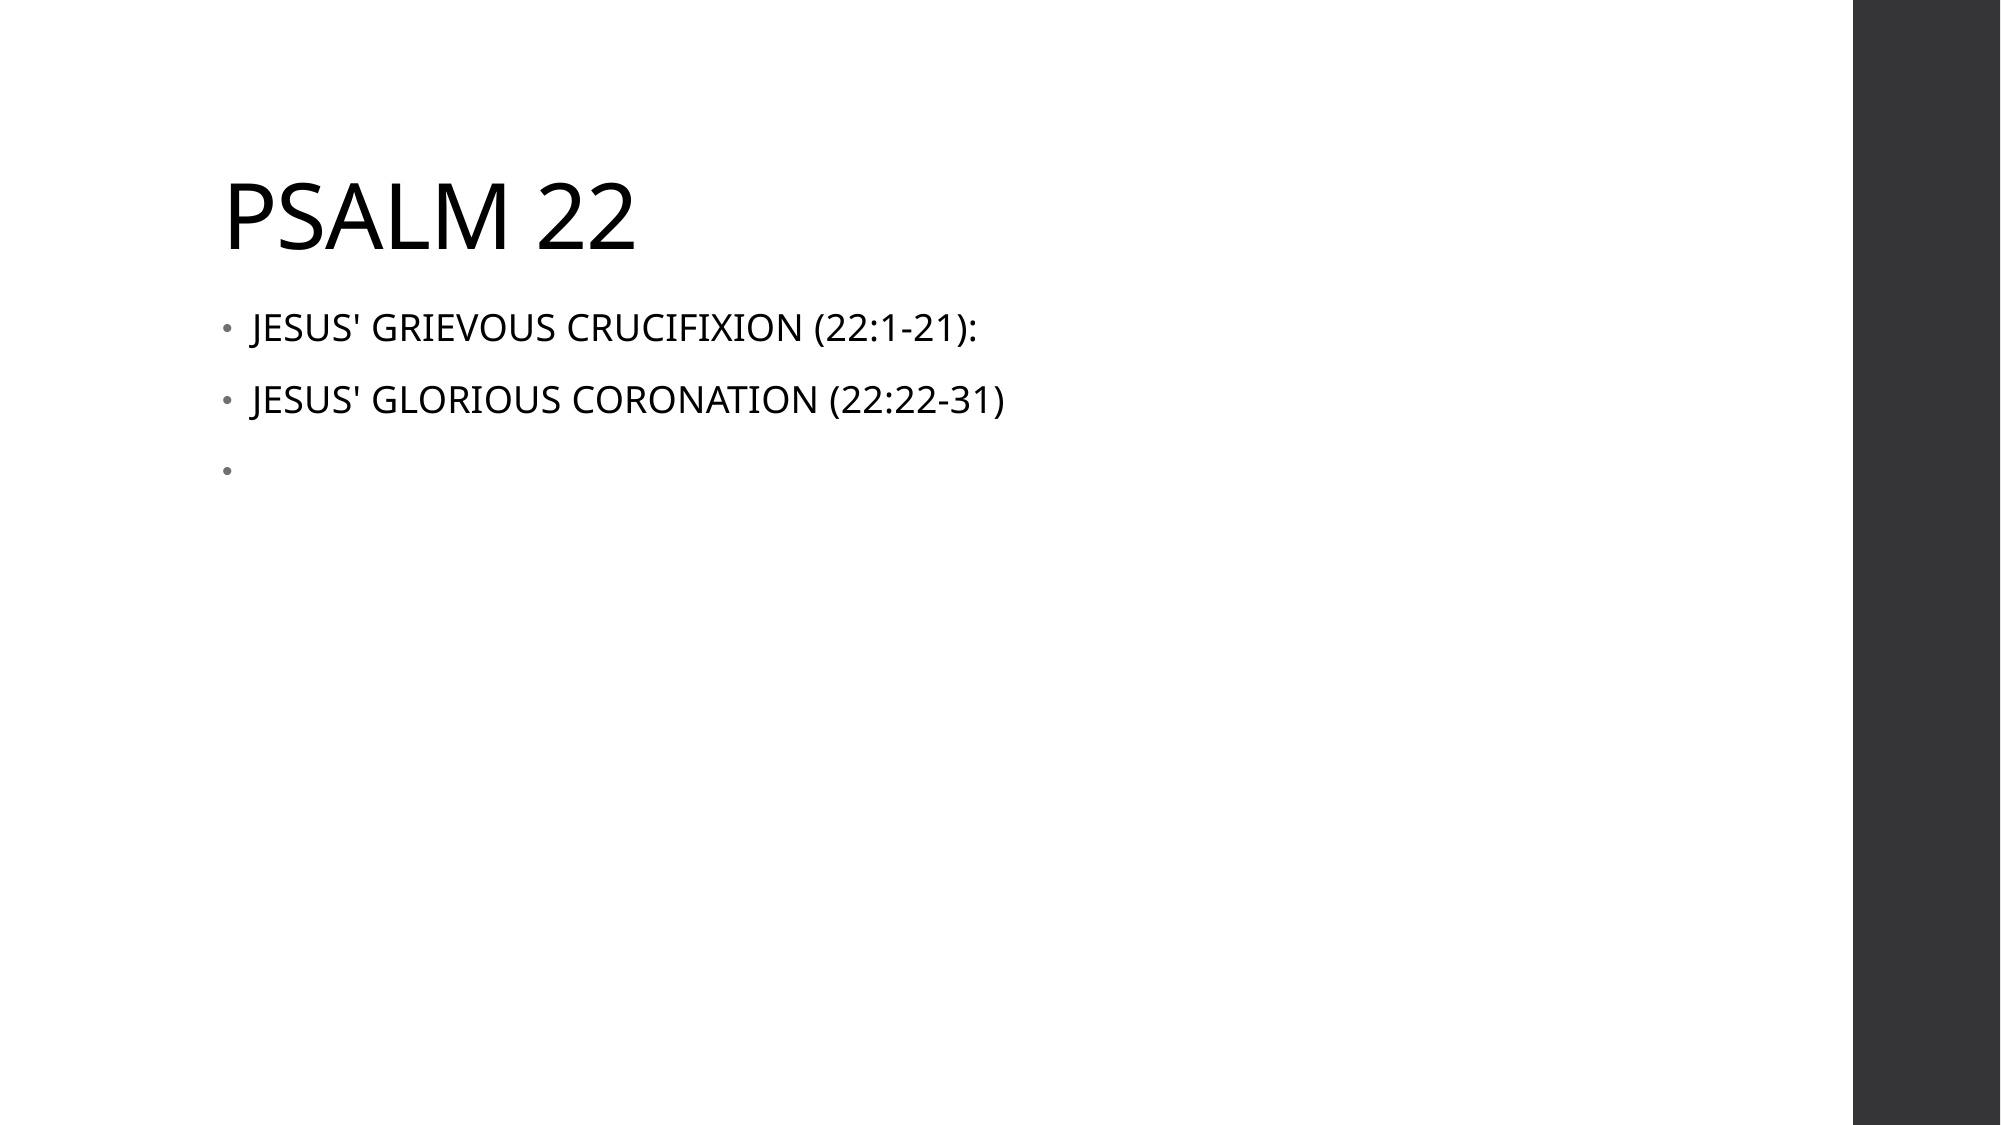

# PSALM 22
JESUS' GRIEVOUS CRUCIFIXION (22:1-21):
JESUS' GLORIOUS CORONATION (22:22-31)